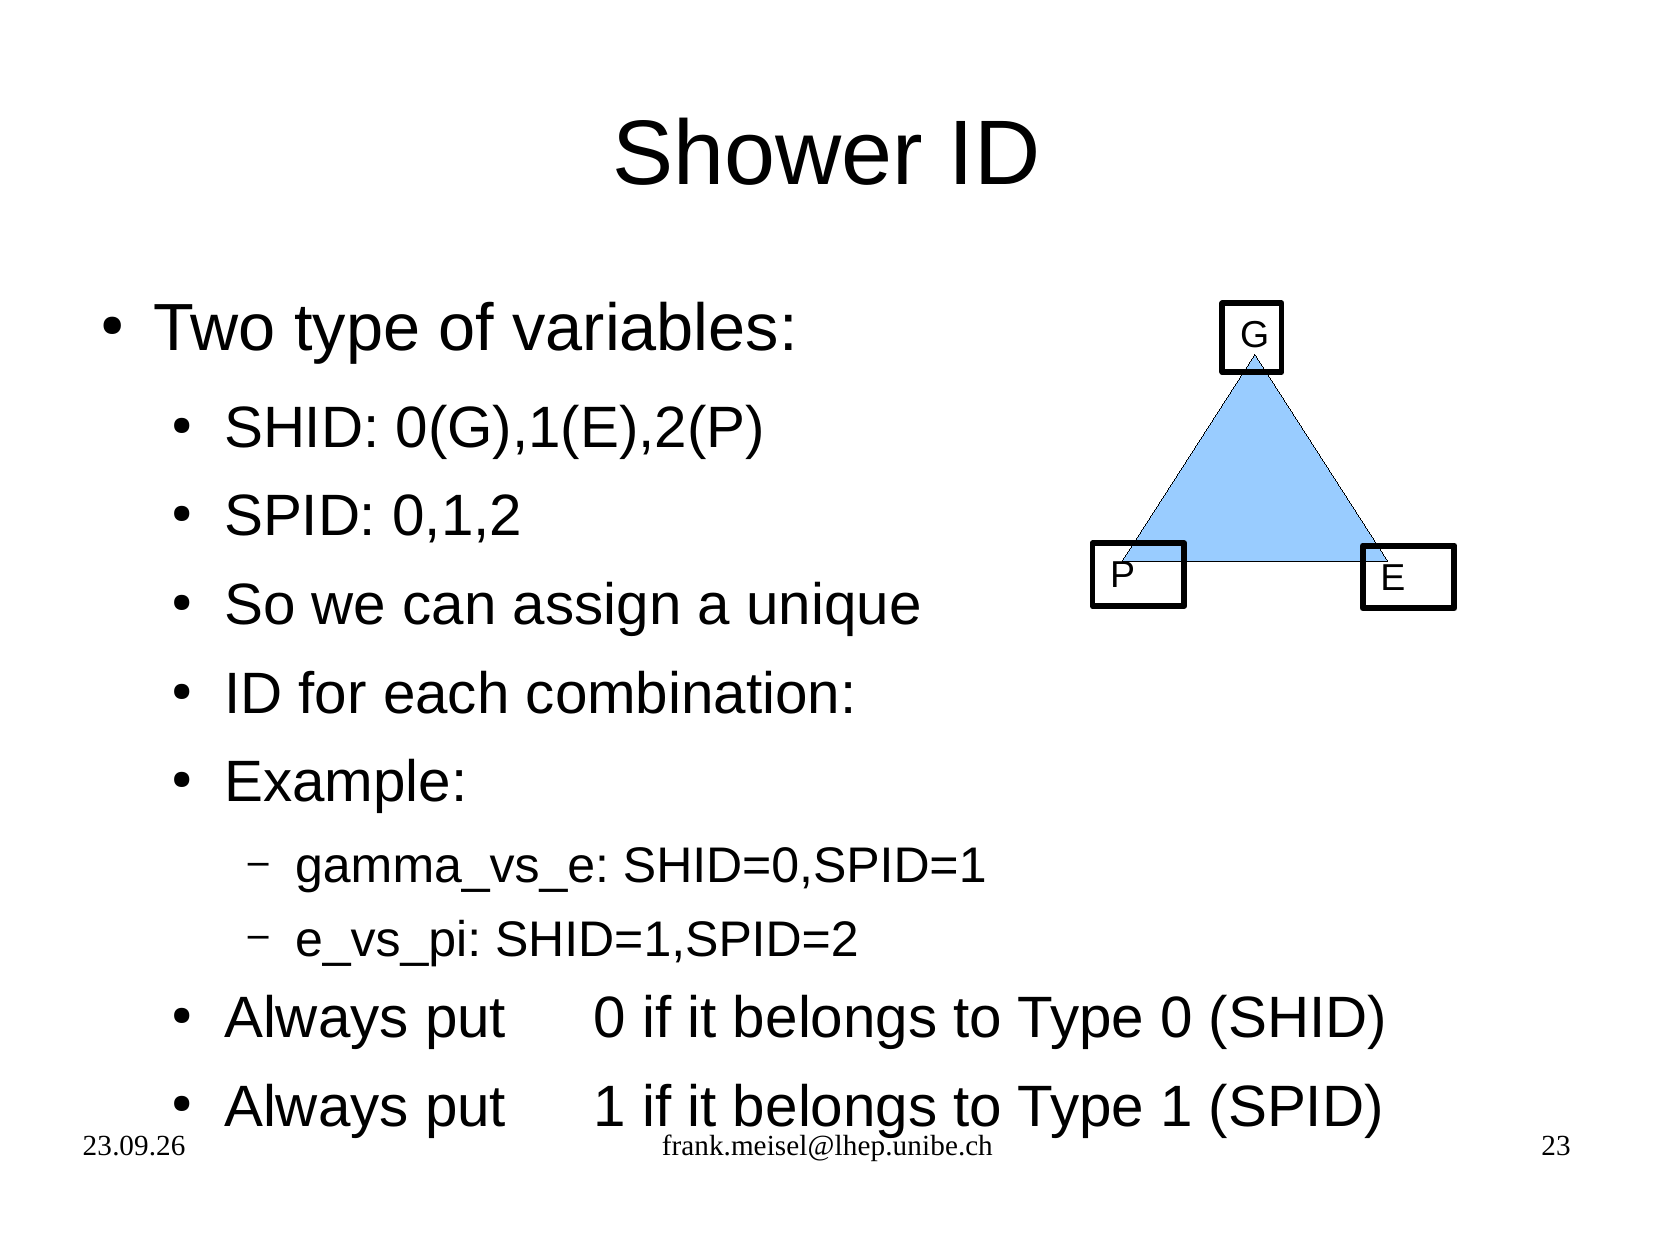

# Shower ID
Two type of variables:
SHID: 0(G),1(E),2(P)
SPID: 0,1,2
So we can assign a unique
ID for each combination:
Example:
gamma_vs_e: SHID=0,SPID=1
e_vs_pi: SHID=1,SPID=2
Always put 	0 if it belongs to Type 0 (SHID)
Always put 	1 if it belongs to Type 1 (SPID)
G
P
E
frank.meisel@lhep.unibe.ch
23